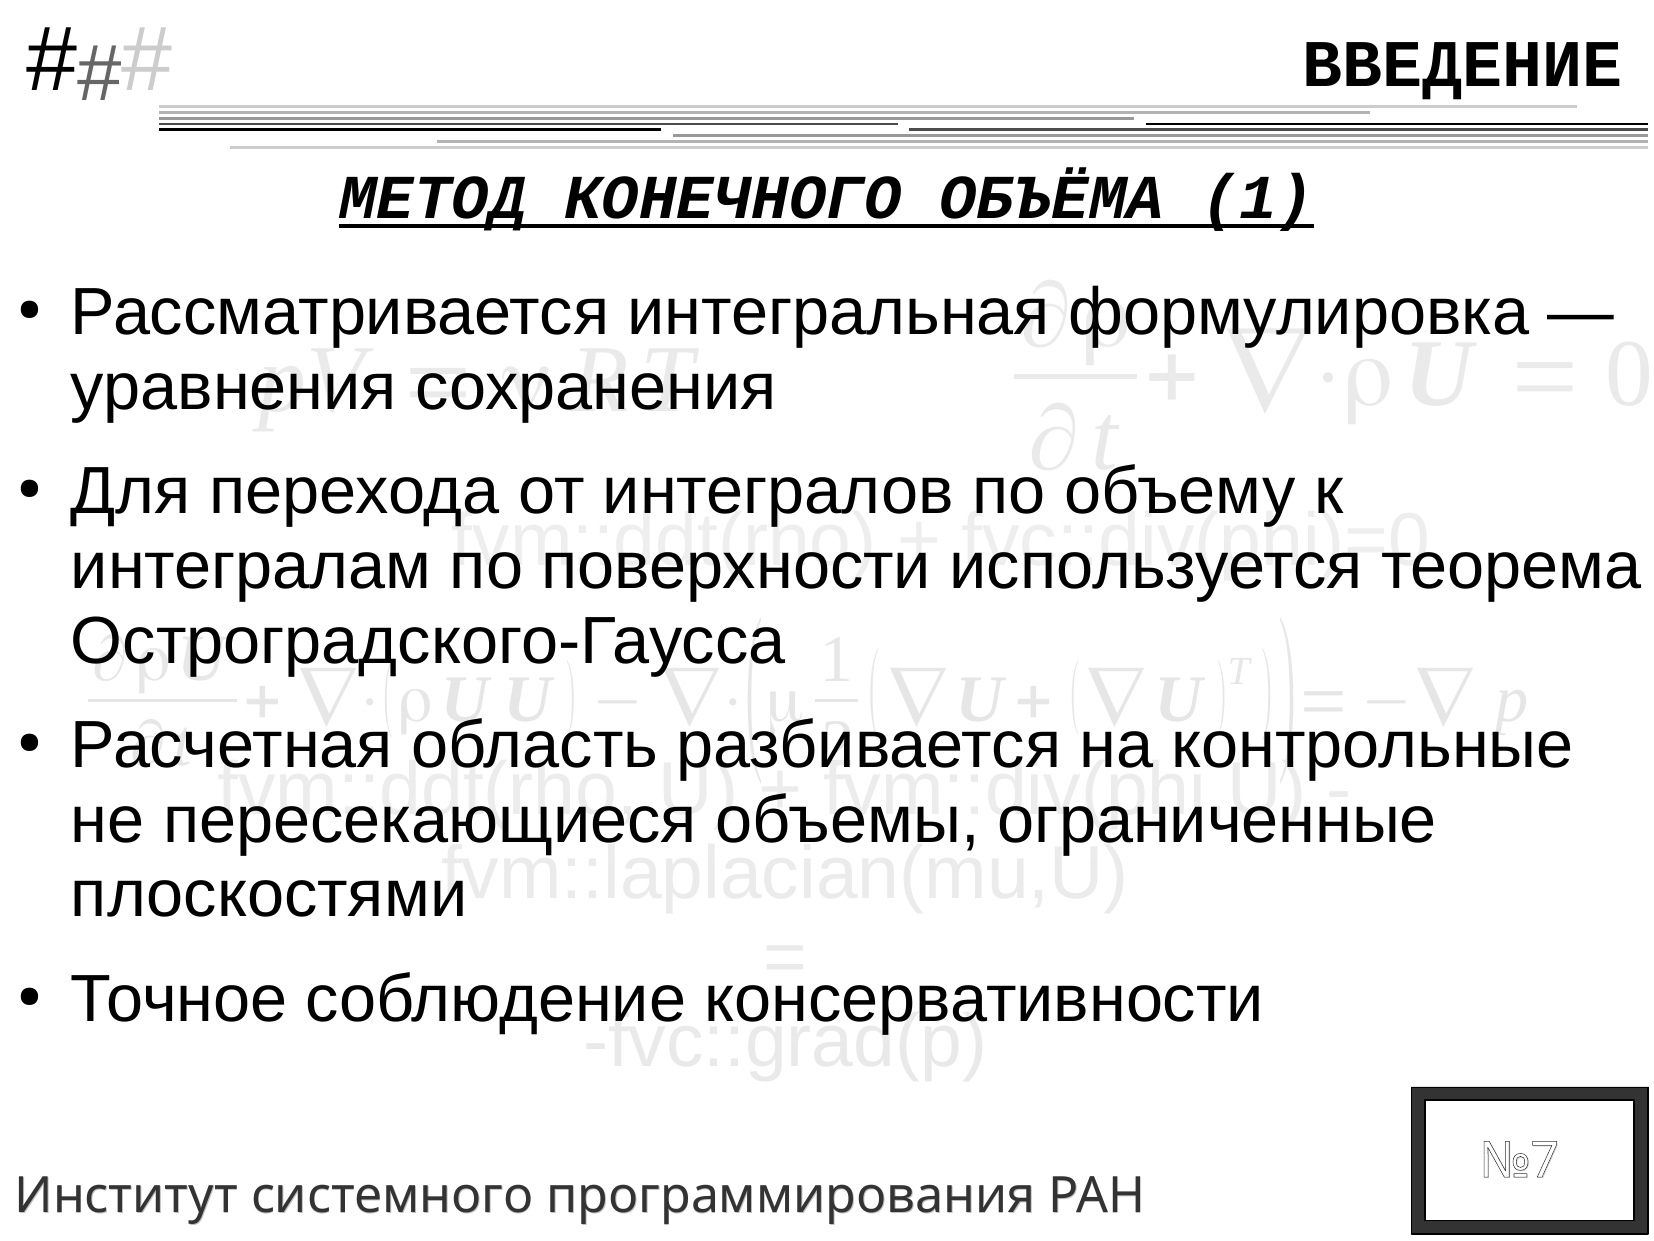

# МЕТОД КОНЕЧНОГО ОБЪЁМА (1)
Рассматривается интегральная формулировка — уравнения сохранения
Для перехода от интегралов по объему к интегралам по поверхности используется теорема Остроградского-Гаусса
Расчетная область разбивается на контрольные не пересекающиеся объемы, ограниченные плоскостями
Точное соблюдение консервативности